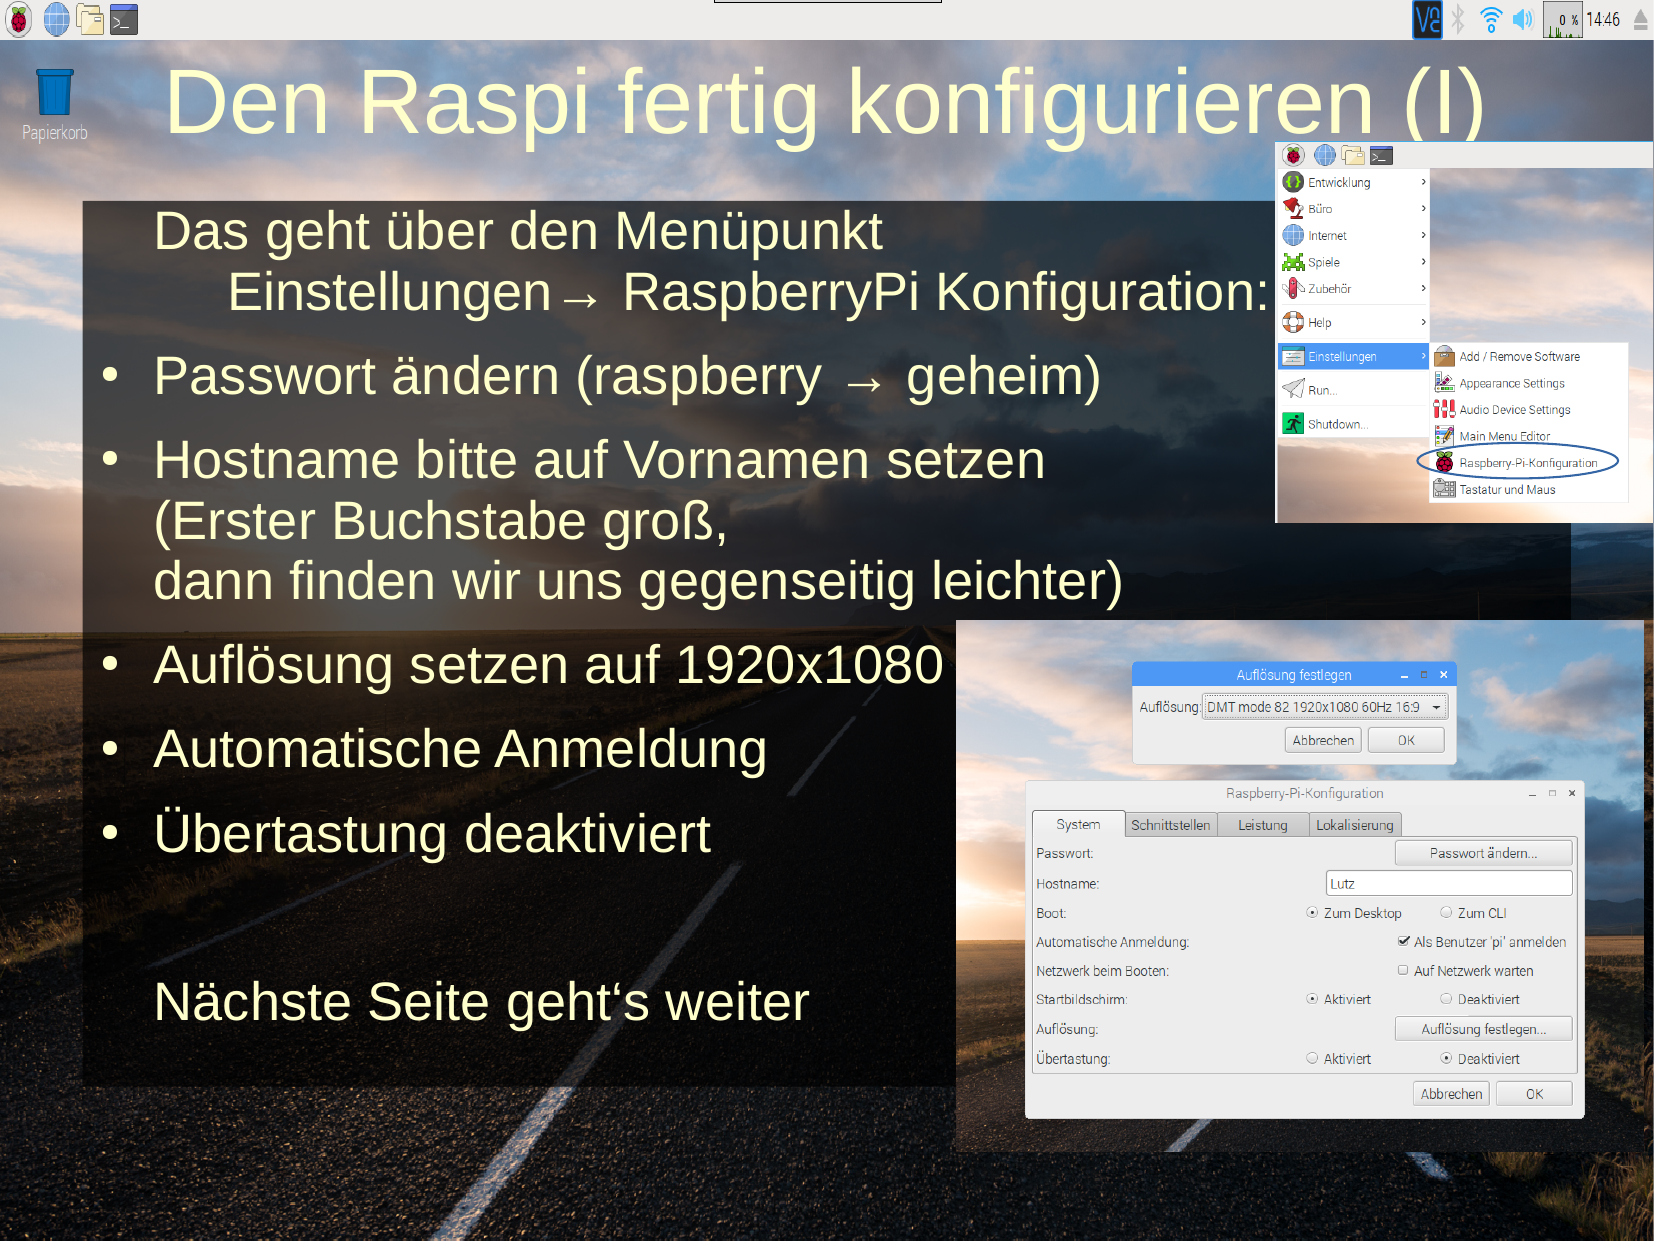

# Den Raspi fertig konfigurieren (I)
Das geht über den Menüpunkt
	Einstellungen→ RaspberryPi Konfiguration:
Passwort ändern (raspberry → geheim)
Hostname bitte auf Vornamen setzen
(Erster Buchstabe groß,
dann finden wir uns gegenseitig leichter)
Auflösung setzen auf 1920x1080
Automatische Anmeldung
Übertastung deaktiviert
Nächste Seite geht‘s weiter
17